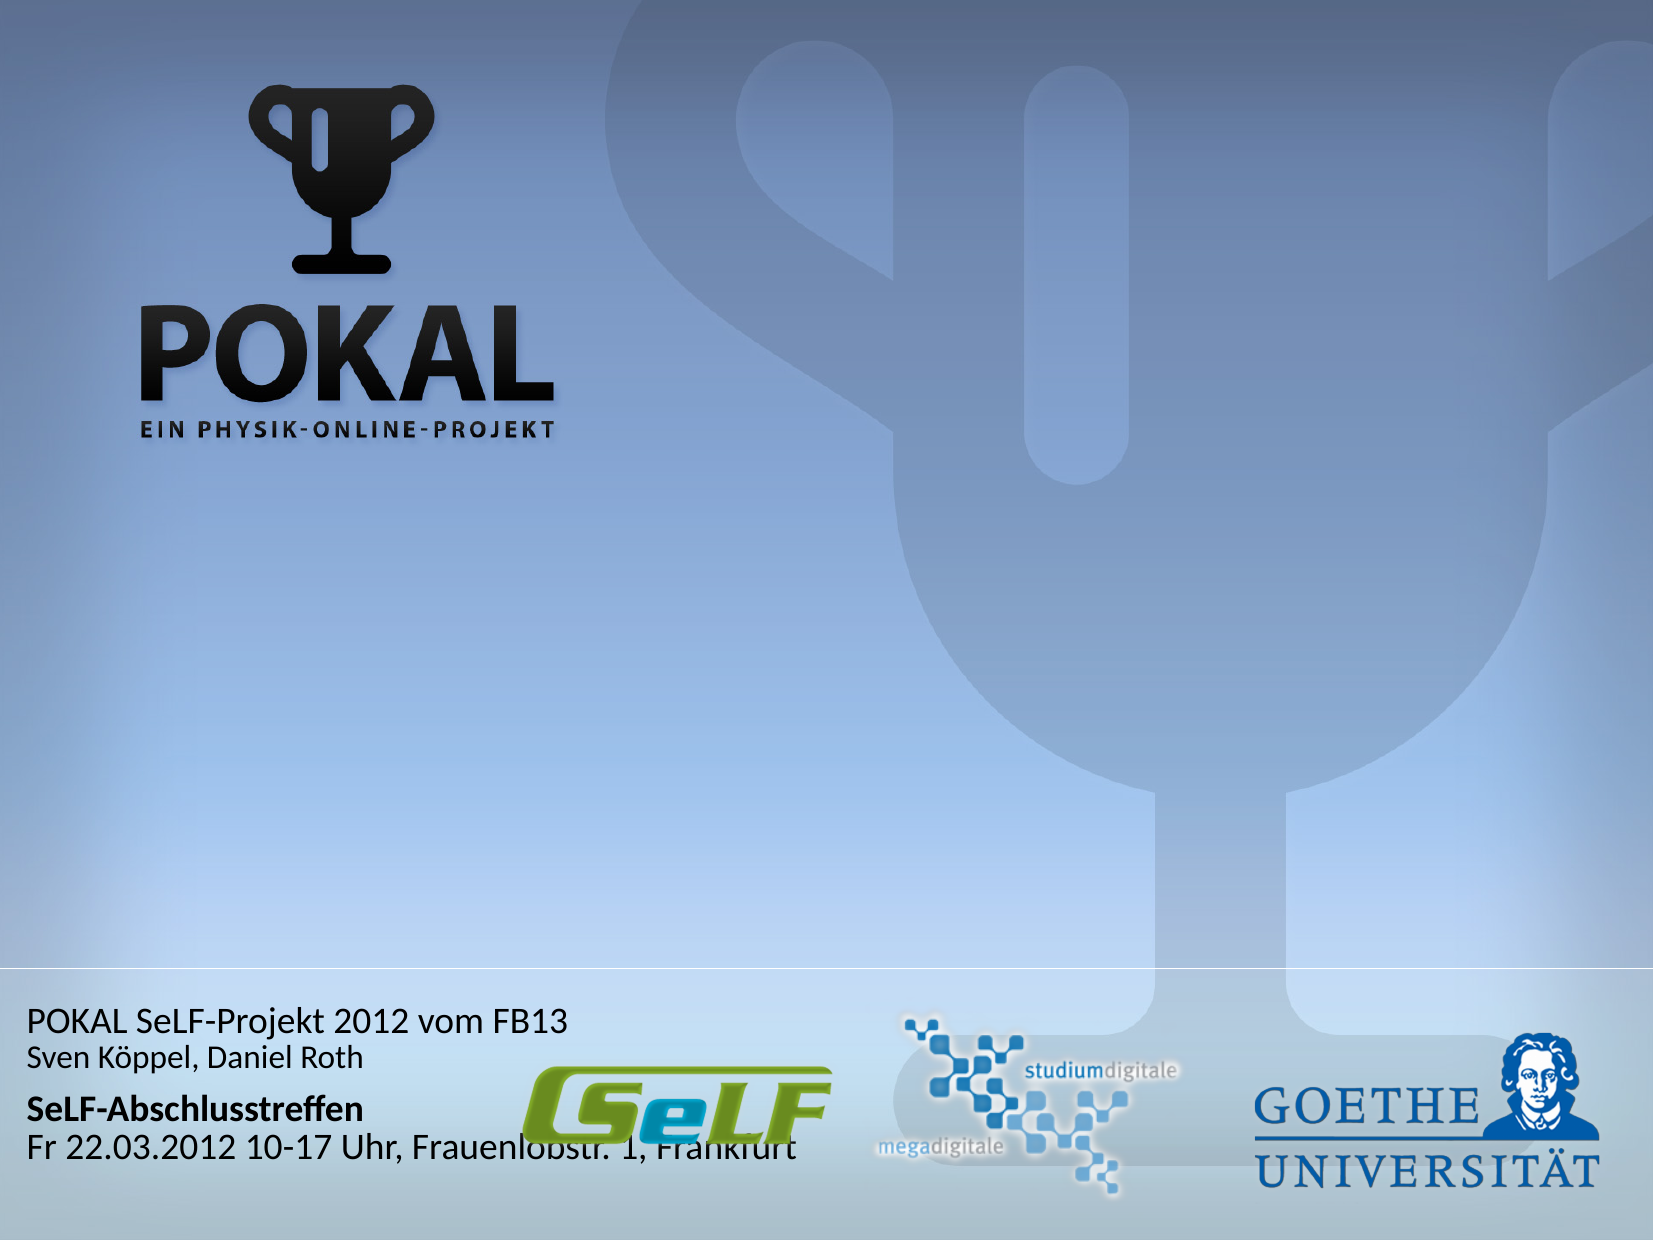

POKAL SeLF-Projekt 2012 vom FB13
Sven Köppel, Daniel Roth
SeLF-Abschlusstreffen
Fr 22.03.2012 10-17 Uhr, Frauenlobstr. 1, Frankfurt